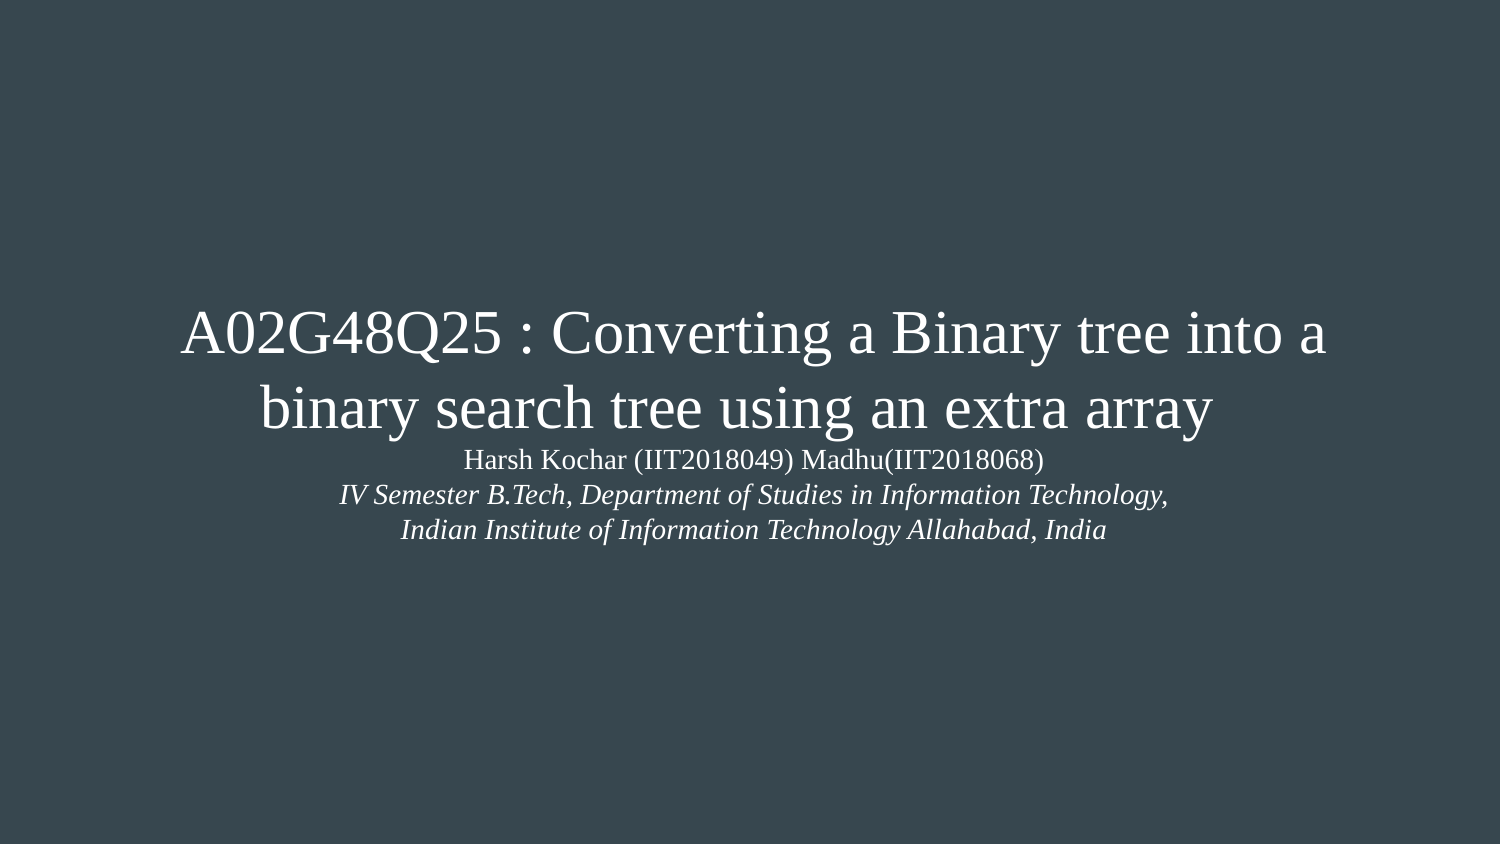

# A02G48Q25 : Converting a Binary tree into a binary search tree using an extra array Harsh Kochar (IIT2018049) Madhu(IIT2018068) IV Semester B.Tech, Department of Studies in Information Technology, Indian Institute of Information Technology Allahabad, India